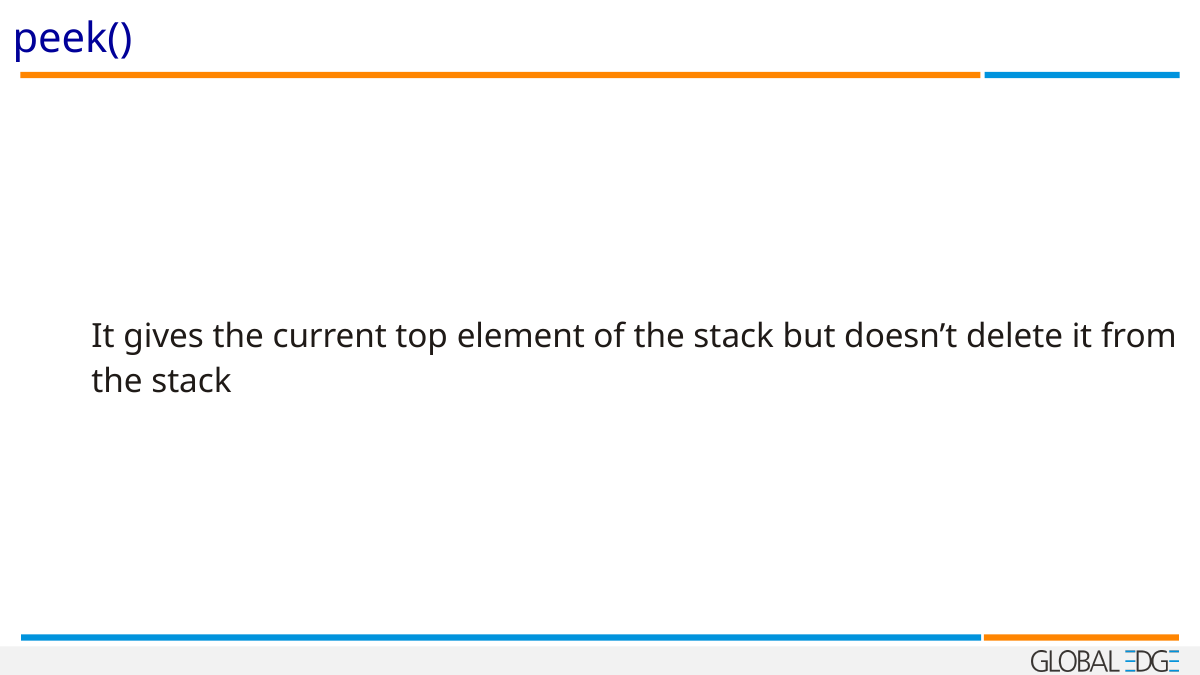

# peek()
It gives the current top element of the stack but doesn’t delete it from the stack